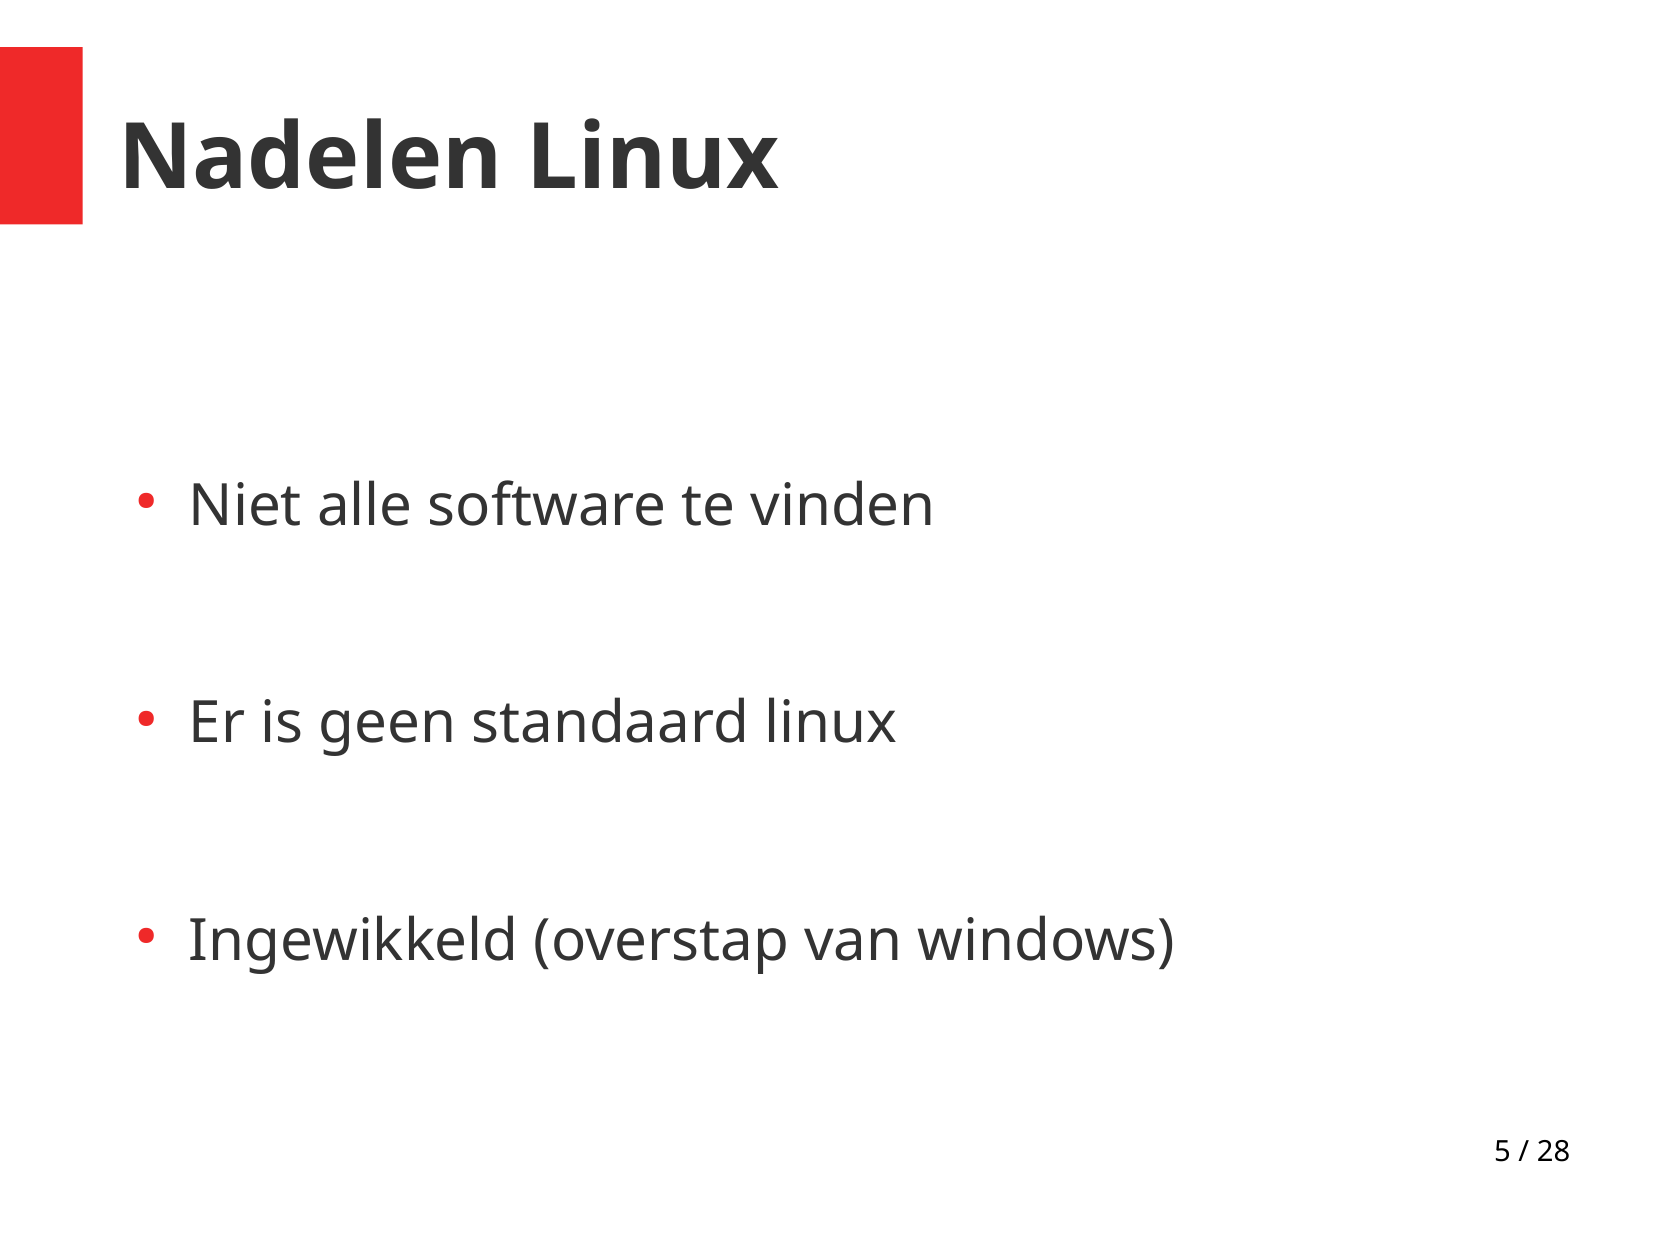

# Nadelen Linux
Niet alle software te vinden
Er is geen standaard linux
Ingewikkeld (overstap van windows)
5